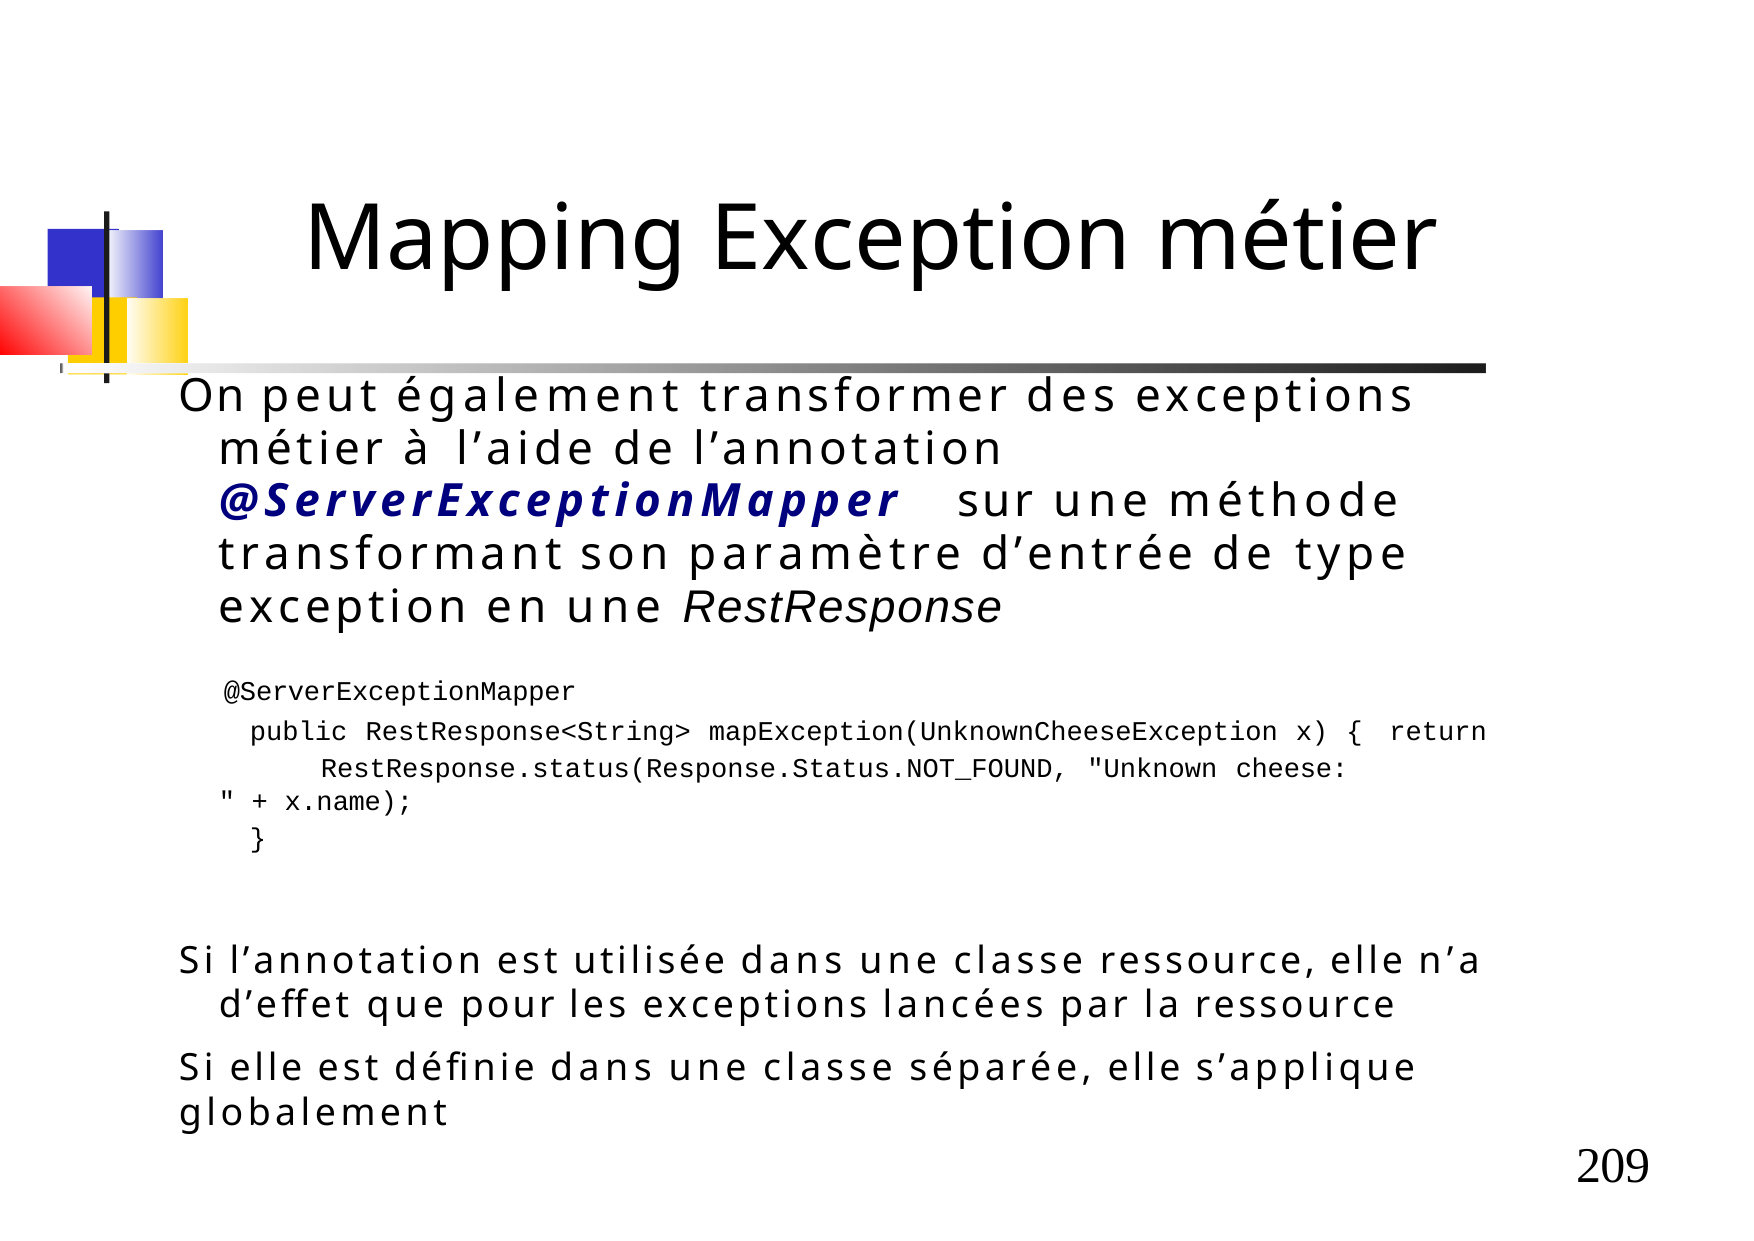

# Mapping Exception métier
On peut également transformer des exceptions métier à l’aide de l’annotation @ServerExceptionMapper	sur une méthode transformant son paramètre d’entrée de type exception en une RestResponse
@ServerExceptionMapper
public RestResponse<String> mapException(UnknownCheeseException x) { return RestResponse.status(Response.Status.NOT_FOUND, "Unknown cheese:
" + x.name);
}
Si l’annotation est utilisée dans une classe ressource, elle n’a d’effet que pour les exceptions lancées par la ressource
Si elle est définie dans une classe séparée, elle s’applique globalement
209